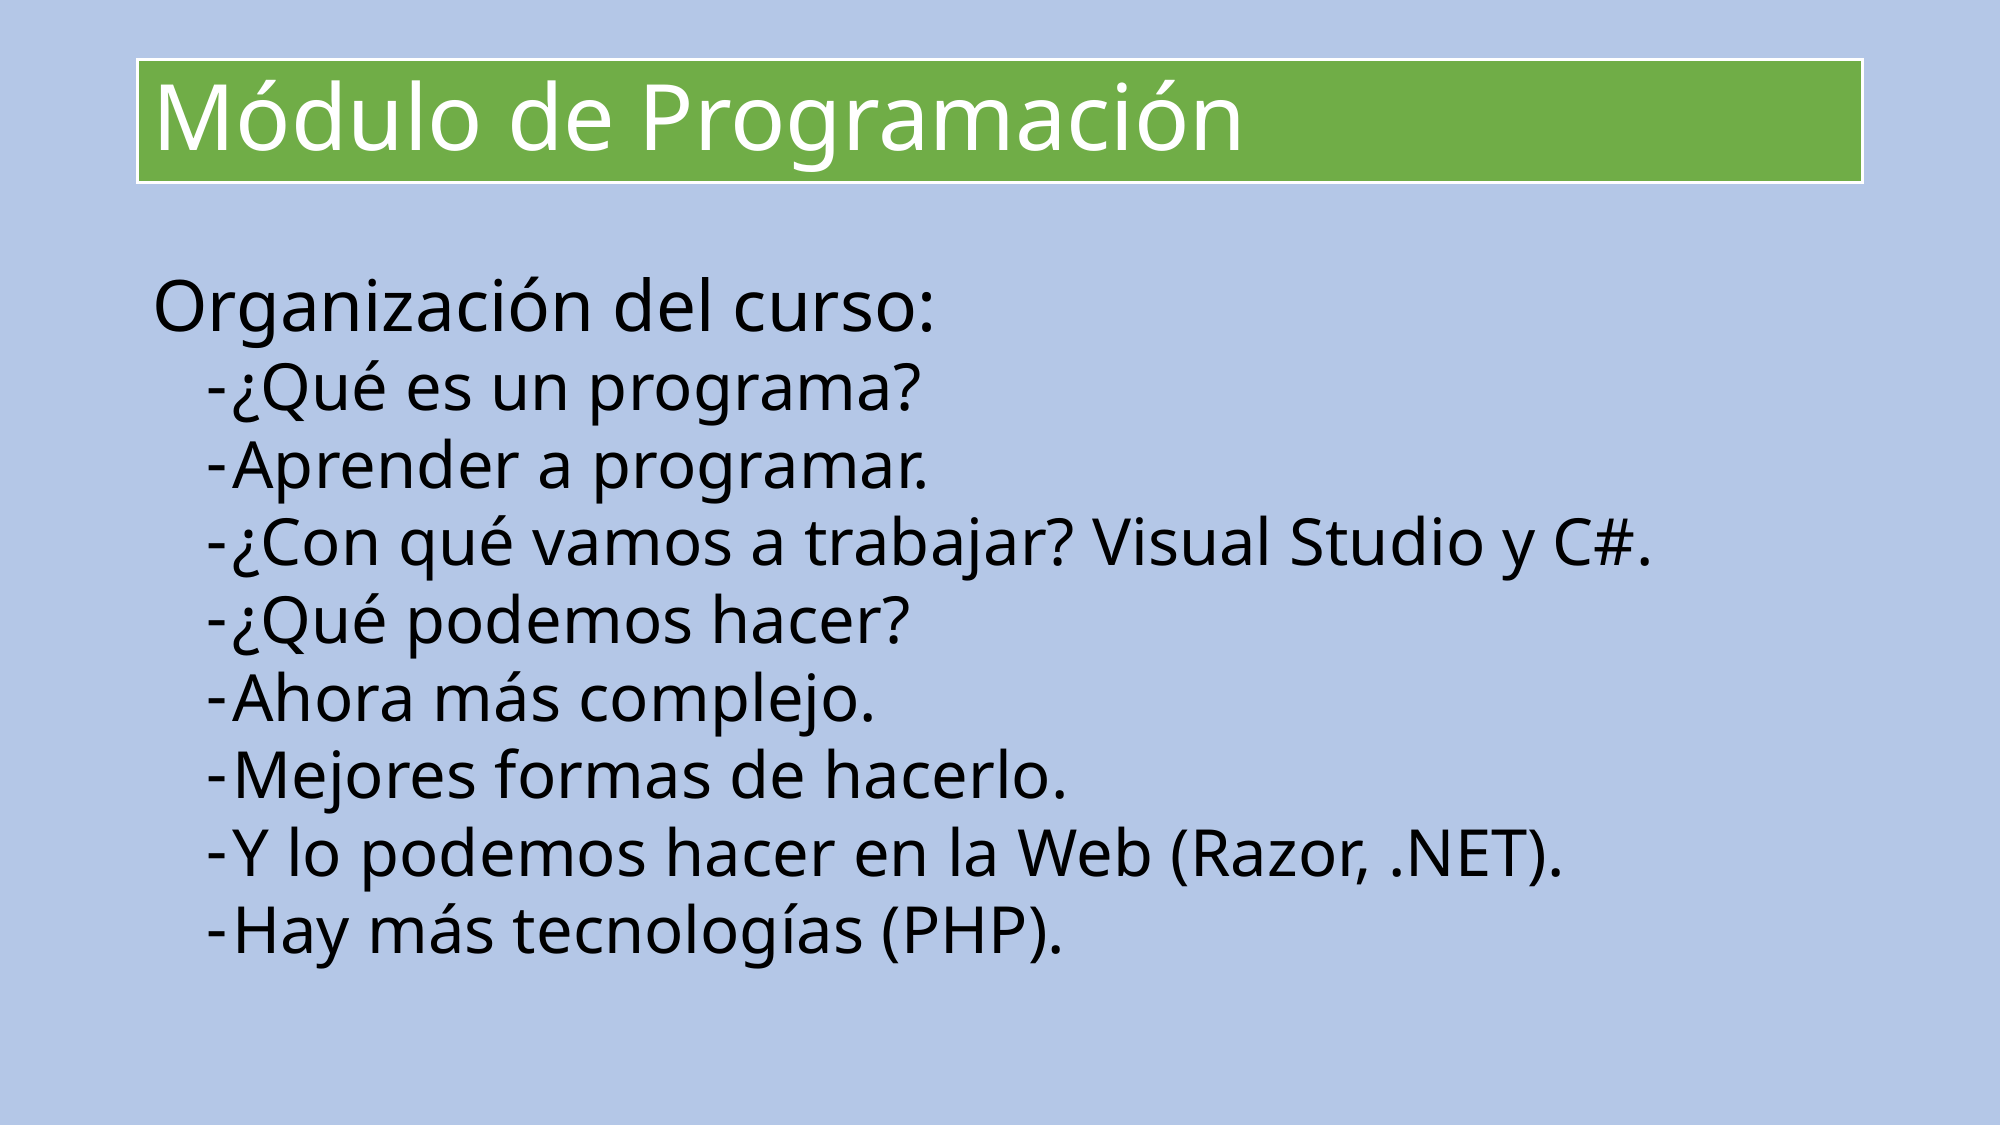

# Módulo de Programación
Organización del curso:
¿Qué es un programa?
Aprender a programar.
¿Con qué vamos a trabajar? Visual Studio y C#.
¿Qué podemos hacer?
Ahora más complejo.
Mejores formas de hacerlo.
Y lo podemos hacer en la Web (Razor, .NET).
Hay más tecnologías (PHP).